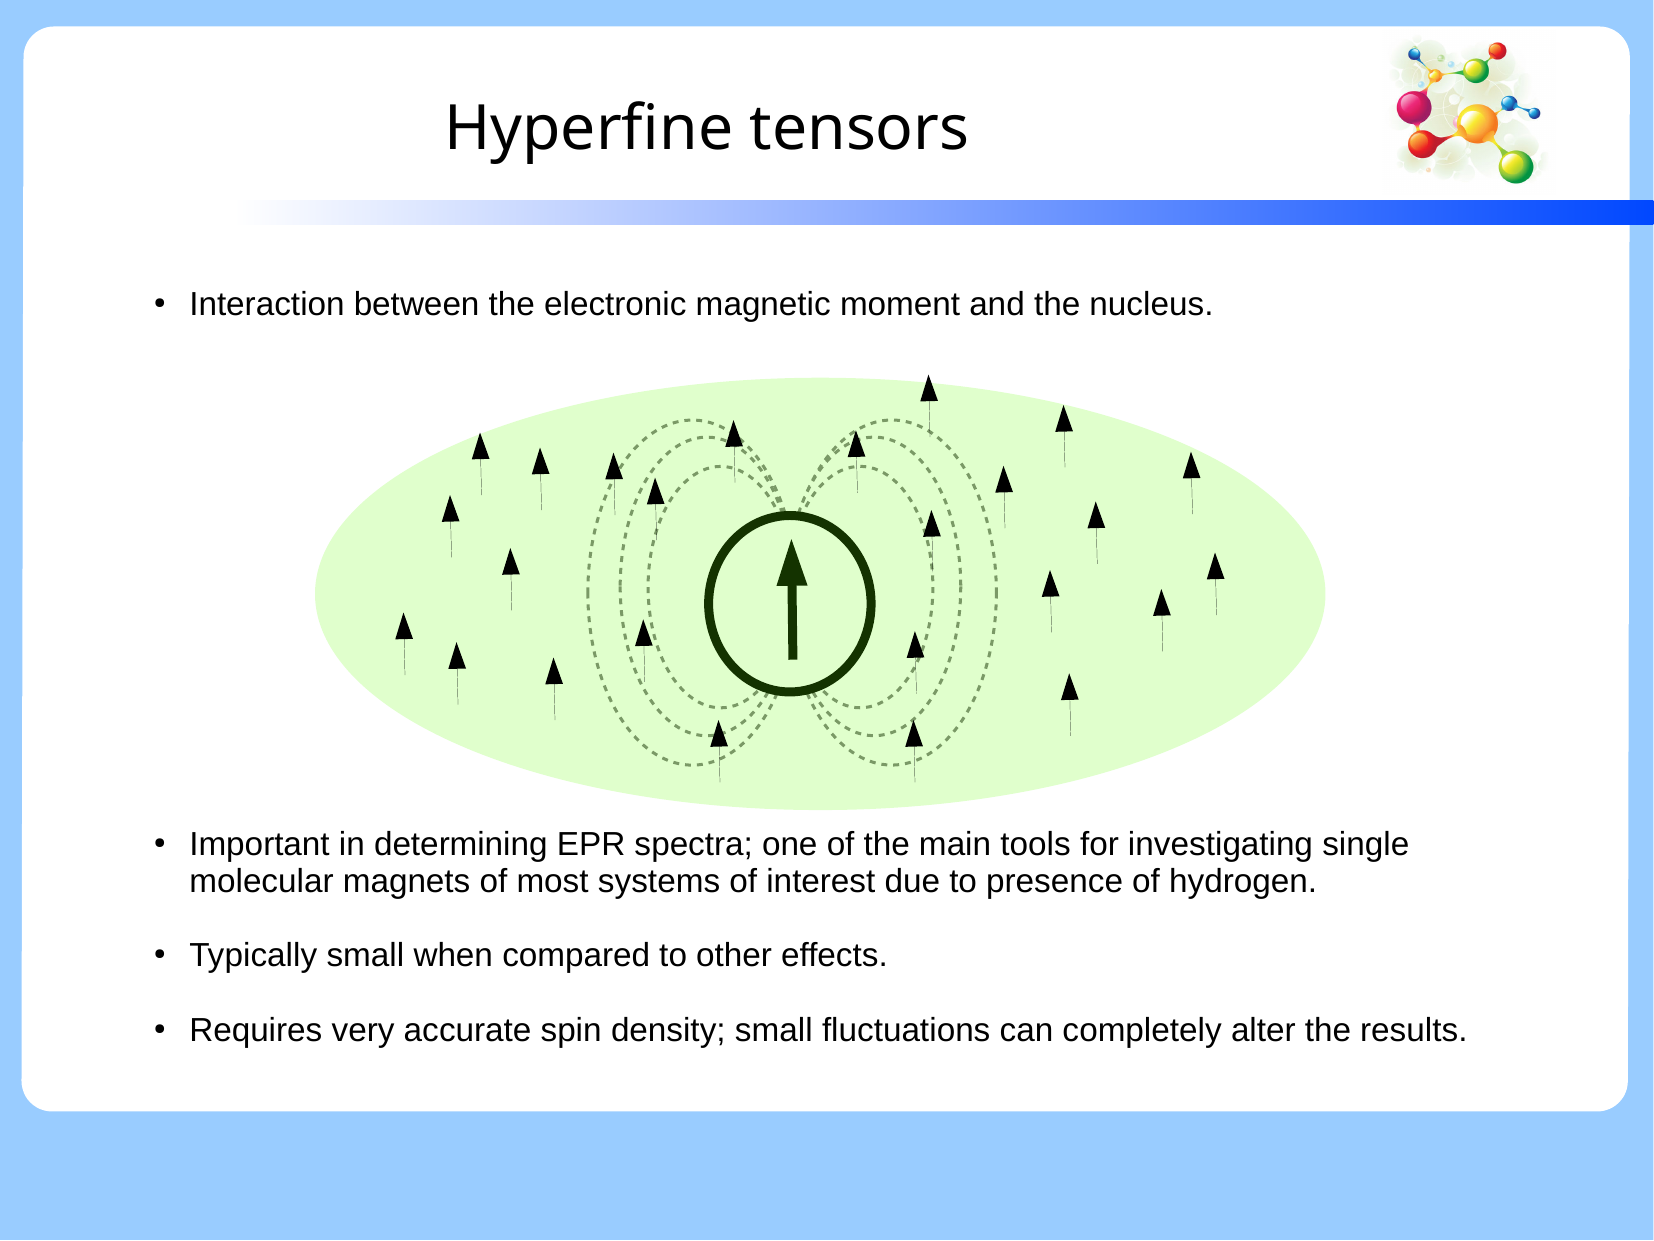

# Hyperfine tensors
Interaction between the electronic magnetic moment and the nucleus.
Important in determining EPR spectra; one of the main tools for investigating single molecular magnets of most systems of interest due to presence of hydrogen.
Typically small when compared to other effects.
Requires very accurate spin density; small fluctuations can completely alter the results.